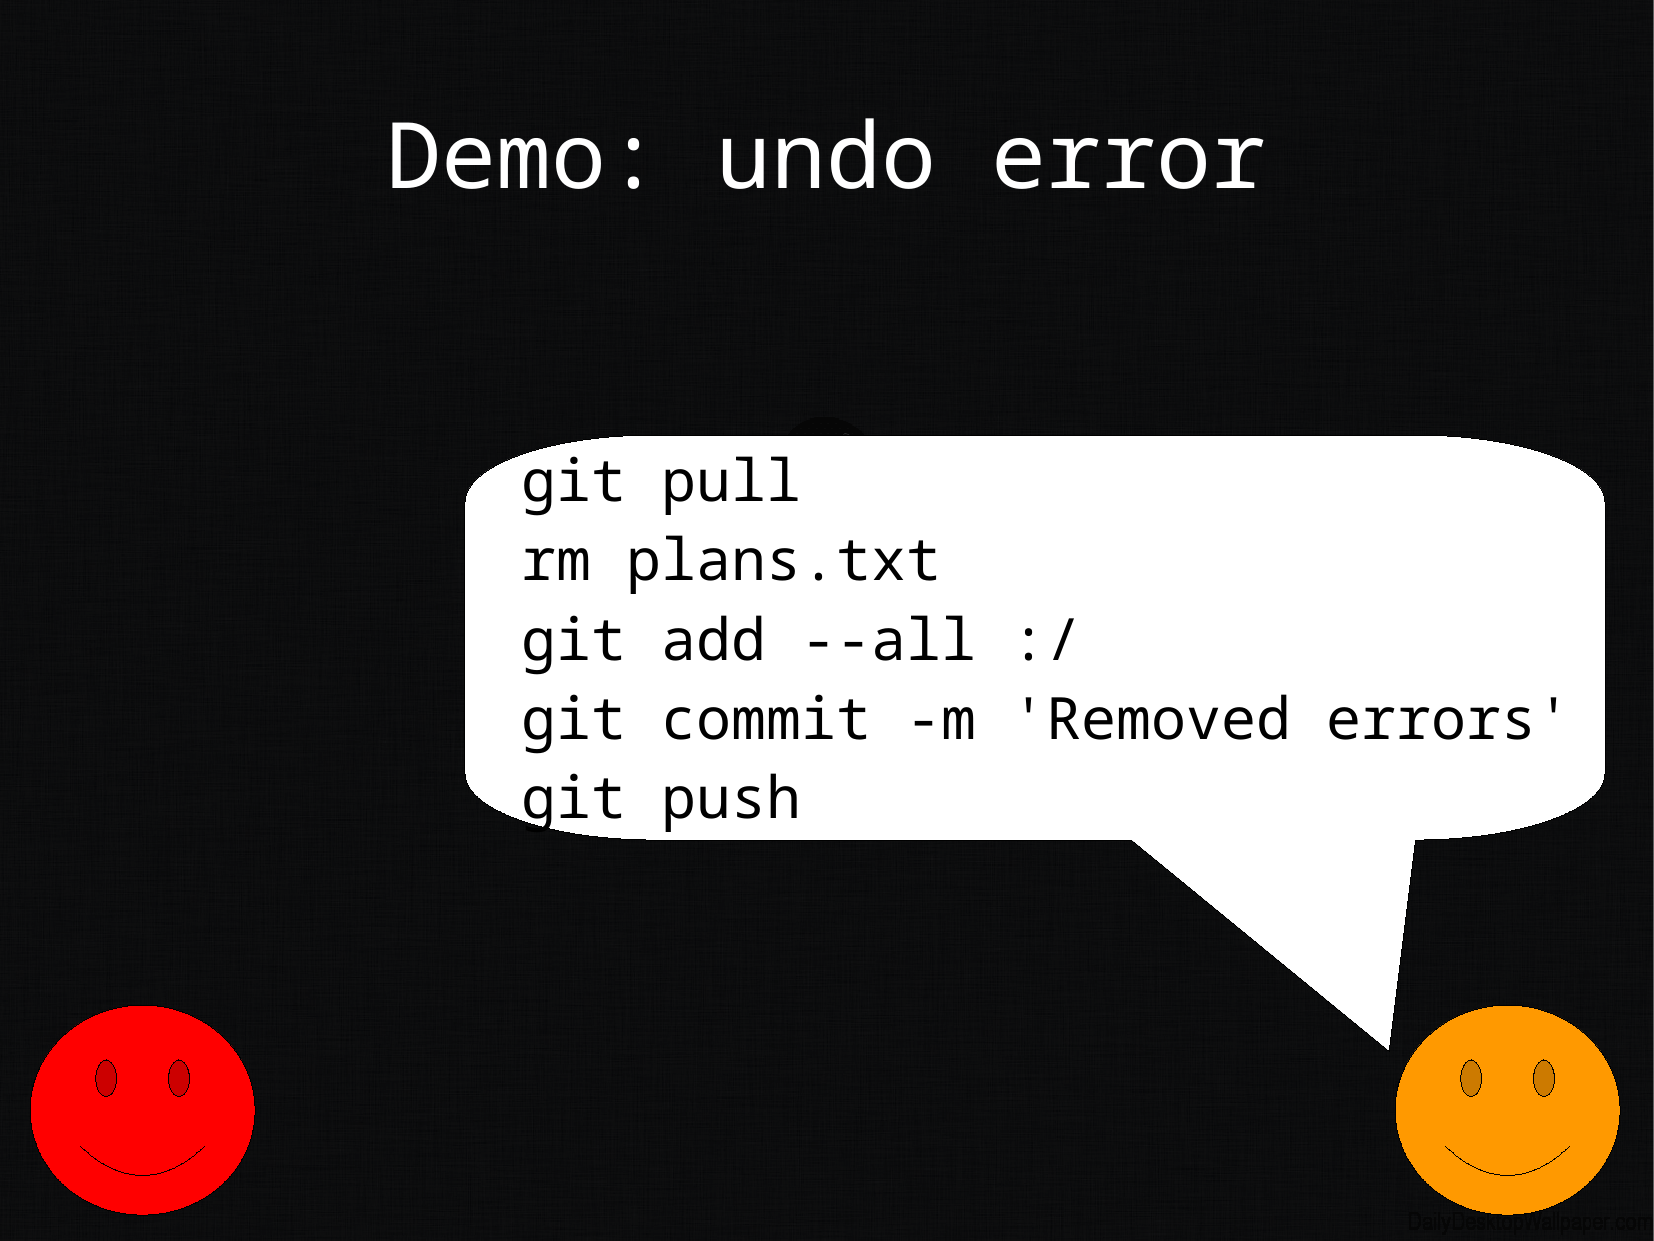

# Demo: undo error
git pull
rm plans.txt
git add --all :/
git commit -m 'Removed errors'
git push